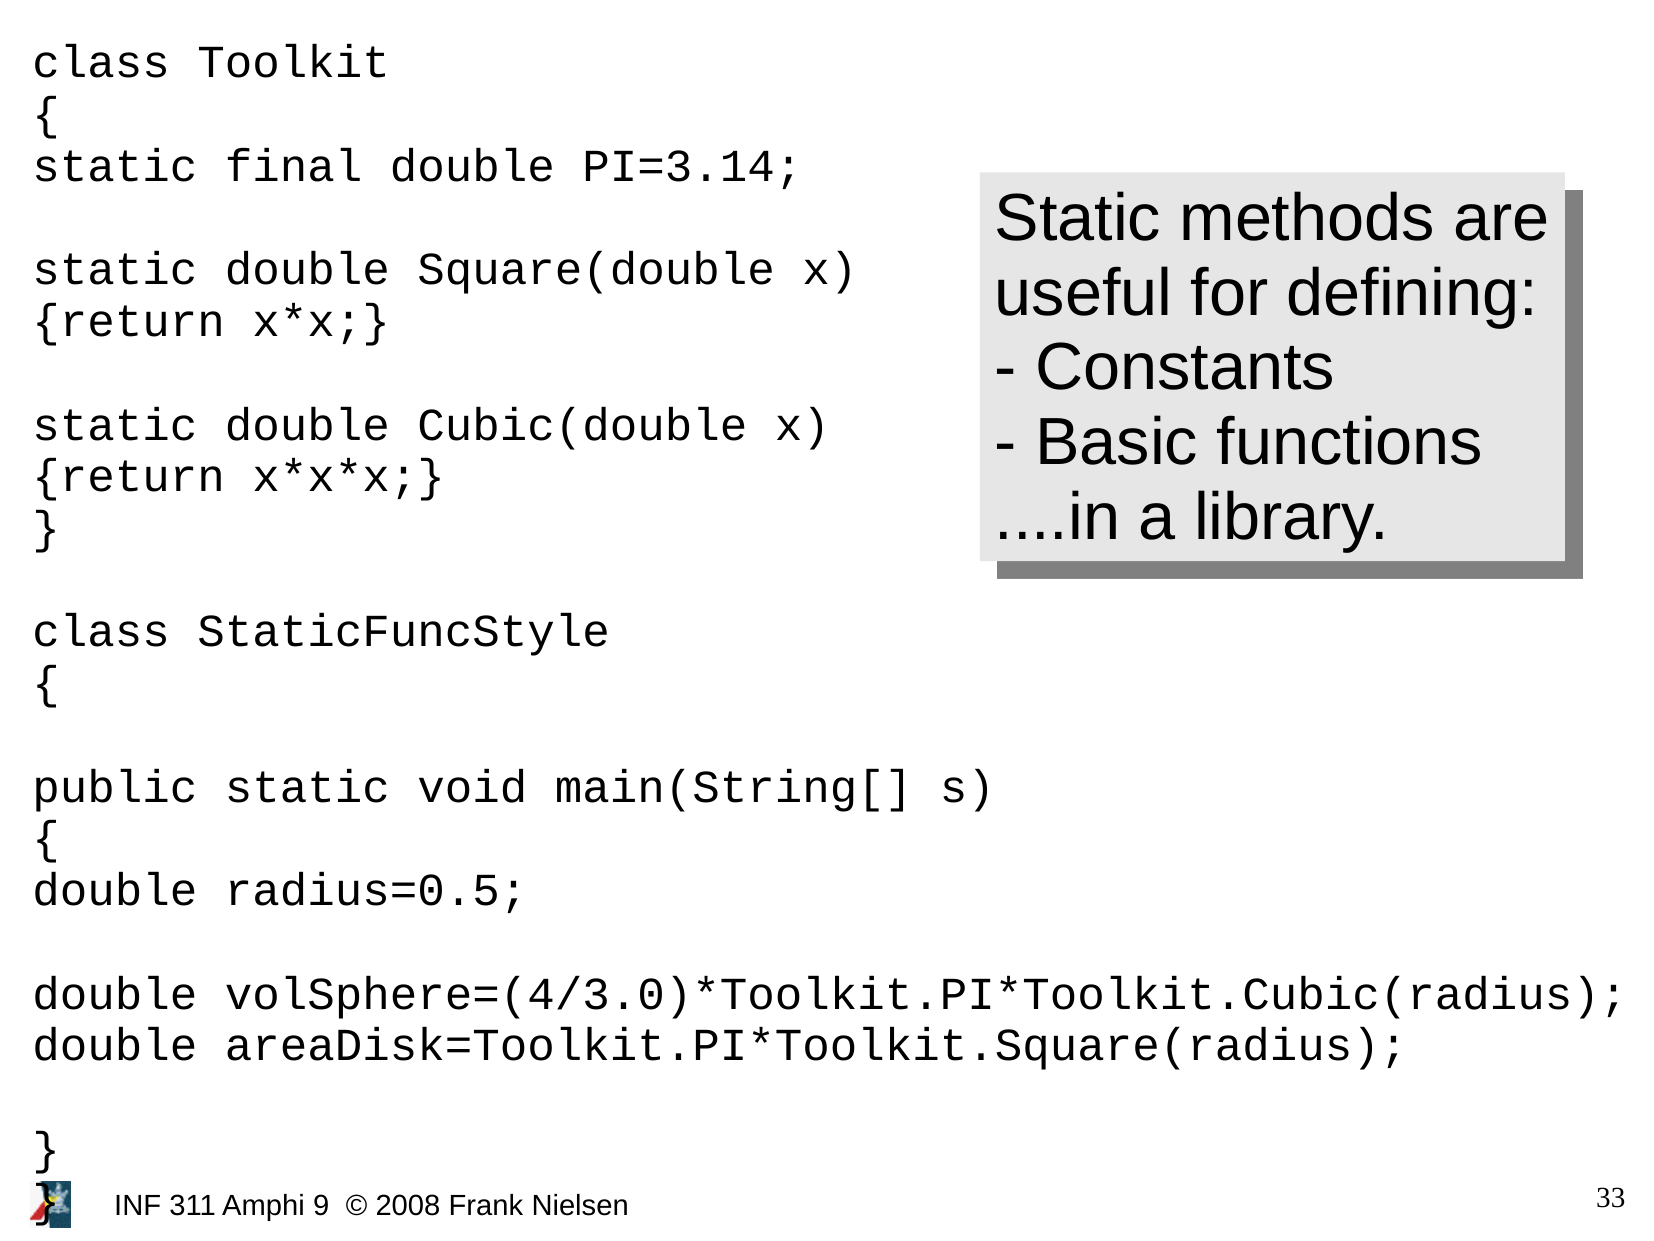

class Toolkit
{
static final double PI=3.14;
static double Square(double x)
{return x*x;}
static double Cubic(double x)
{return x*x*x;}
}
class StaticFuncStyle
{
public static void main(String[] s)
{
double radius=0.5;
double volSphere=(4/3.0)*Toolkit.PI*Toolkit.Cubic(radius);
double areaDisk=Toolkit.PI*Toolkit.Square(radius);
}
}
Static methods are
useful for defining:
- Constants
- Basic functions
....in a library.